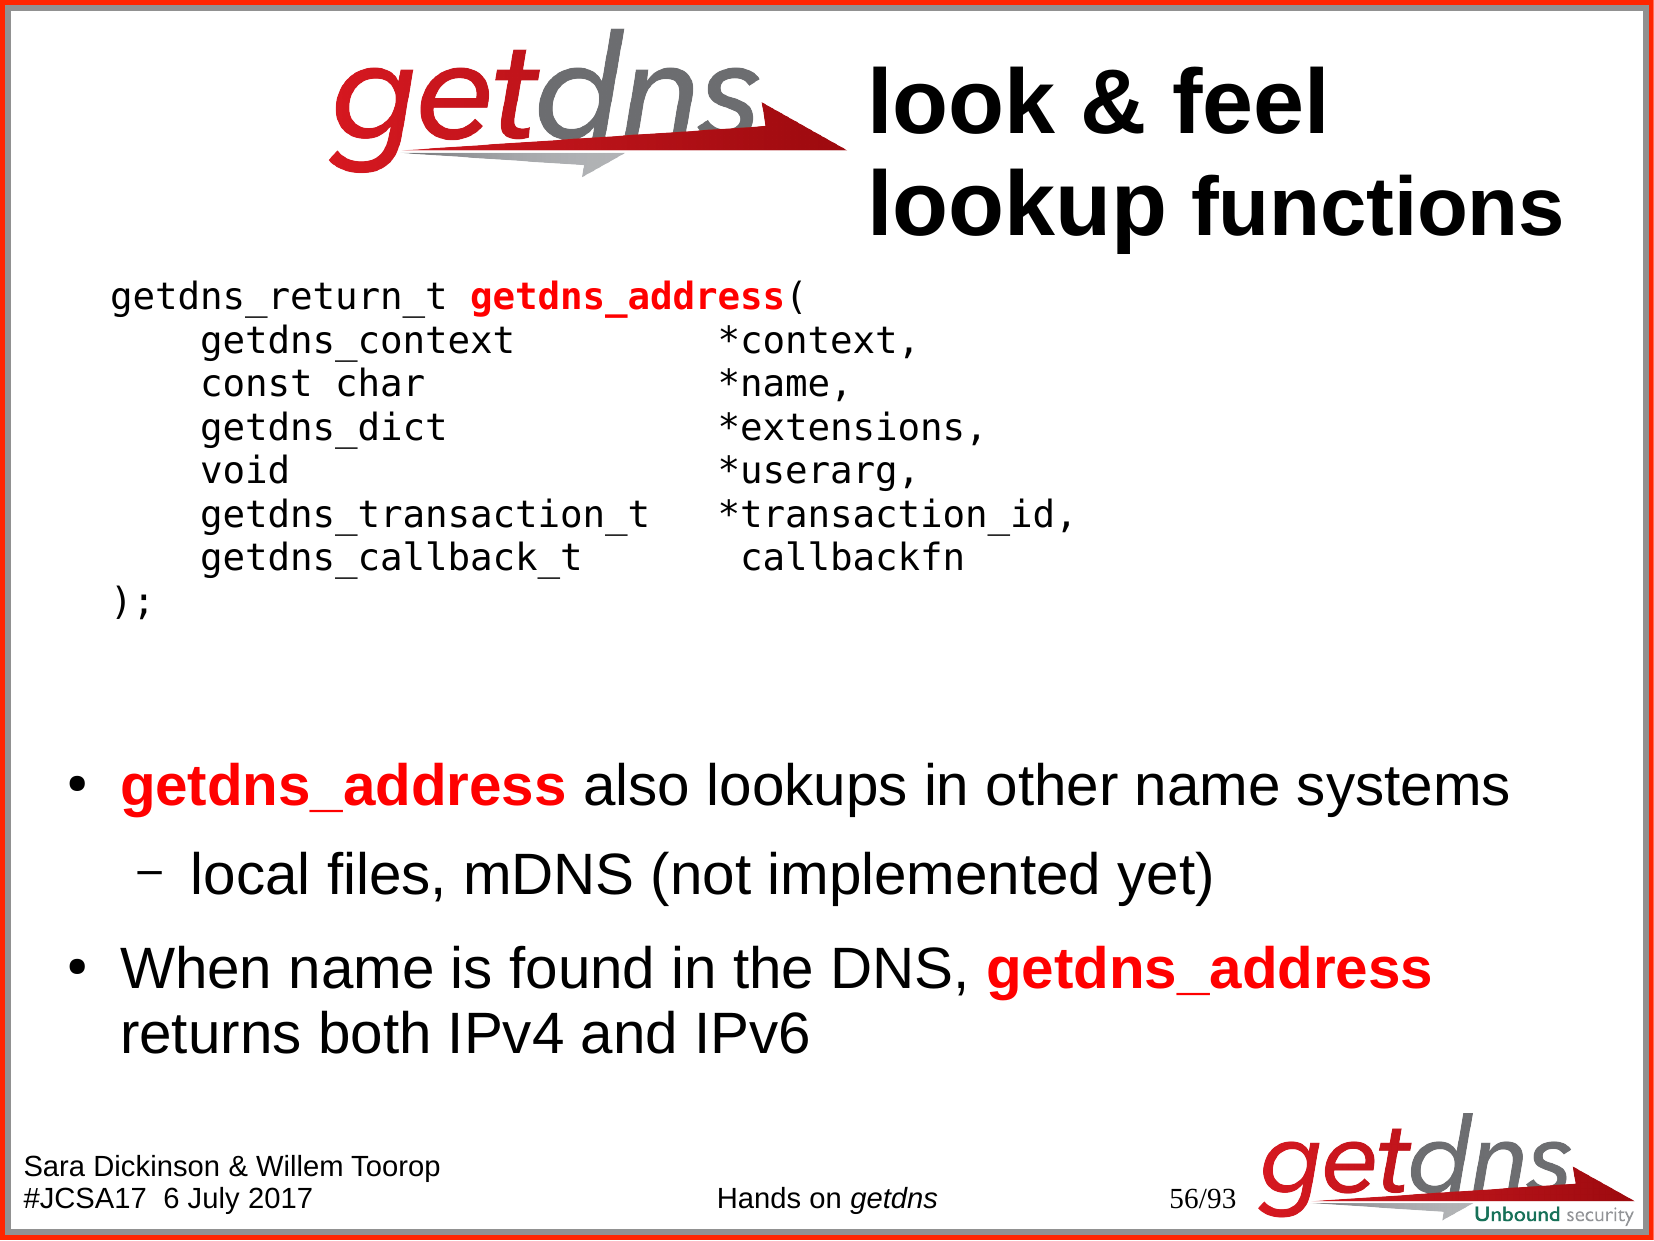

look & feel
							 lookup functions
getdns_return_t getdns_address(
 getdns_context *context,
 const char *name,
 getdns_dict *extensions,
 void *userarg,
 getdns_transaction_t *transaction_id,
 getdns_callback_t callbackfn
);
# getdns_address also lookups in other name systems
local files, mDNS (not implemented yet)
When name is found in the DNS, getdns_address returns both IPv4 and IPv6
56